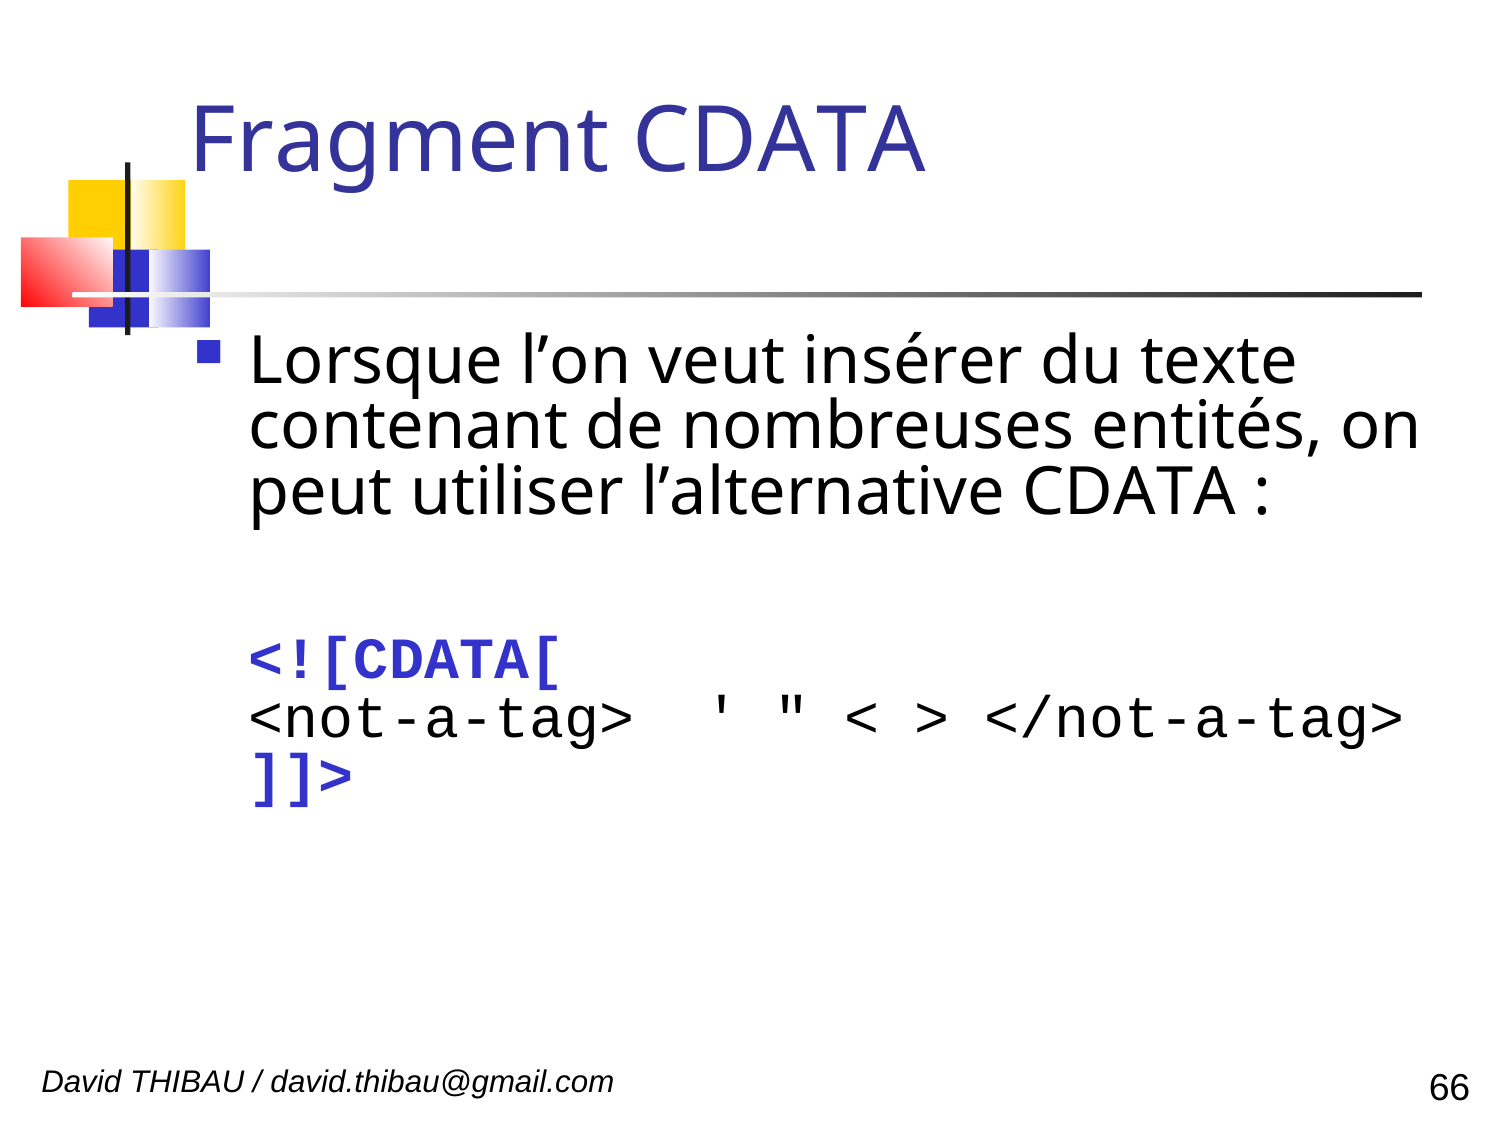

# Fragment CDATA
Lorsque l’on veut insérer du texte contenant de nombreuses entités, on peut utiliser l’alternative CDATA :
	<![CDATA[
<not-a-tag> ' " < > </not-a-tag>
]]>